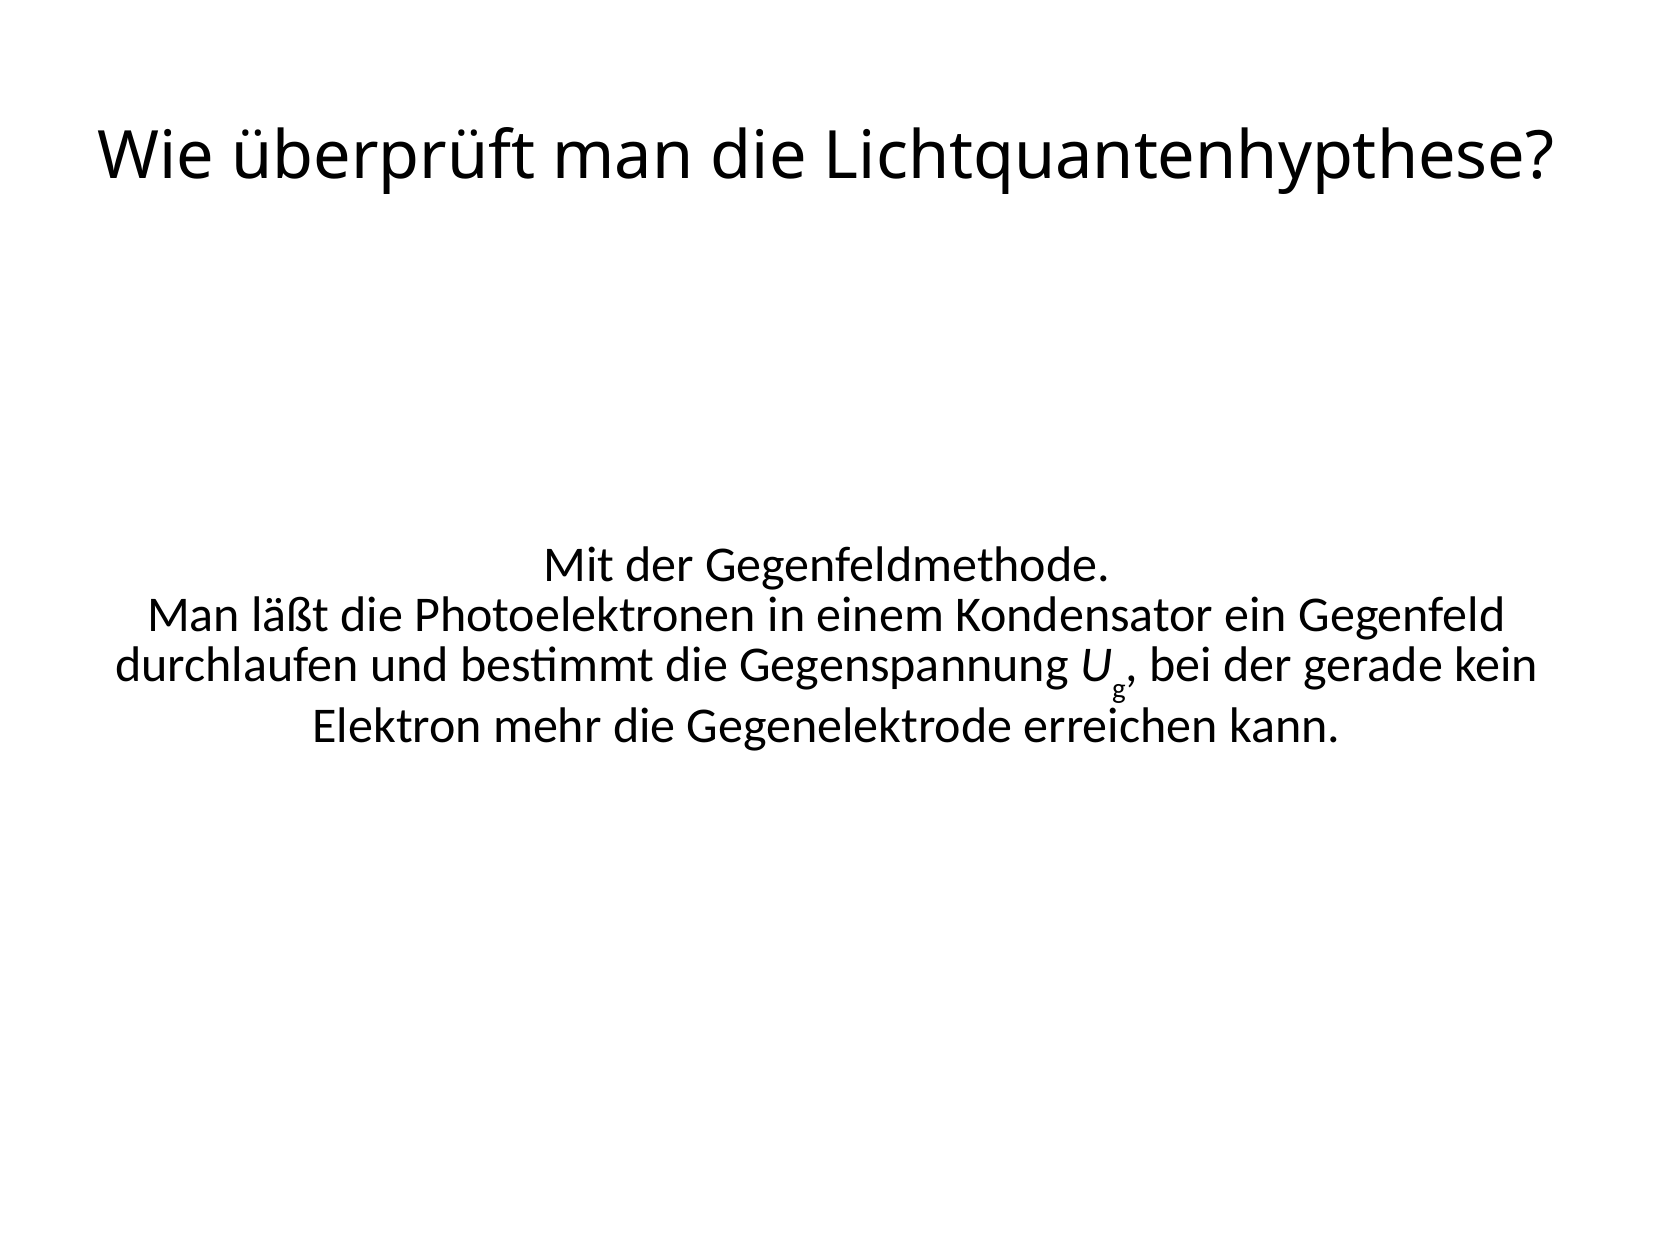

# Wie überprüft man die Lichtquantenhypthese?
Mit der Gegenfeldmethode.
Man läßt die Photoelektronen in einem Kondensator ein Gegenfeld durchlaufen und bestimmt die Gegenspannung Ug, bei der gerade kein Elektron mehr die Gegenelektrode erreichen kann.